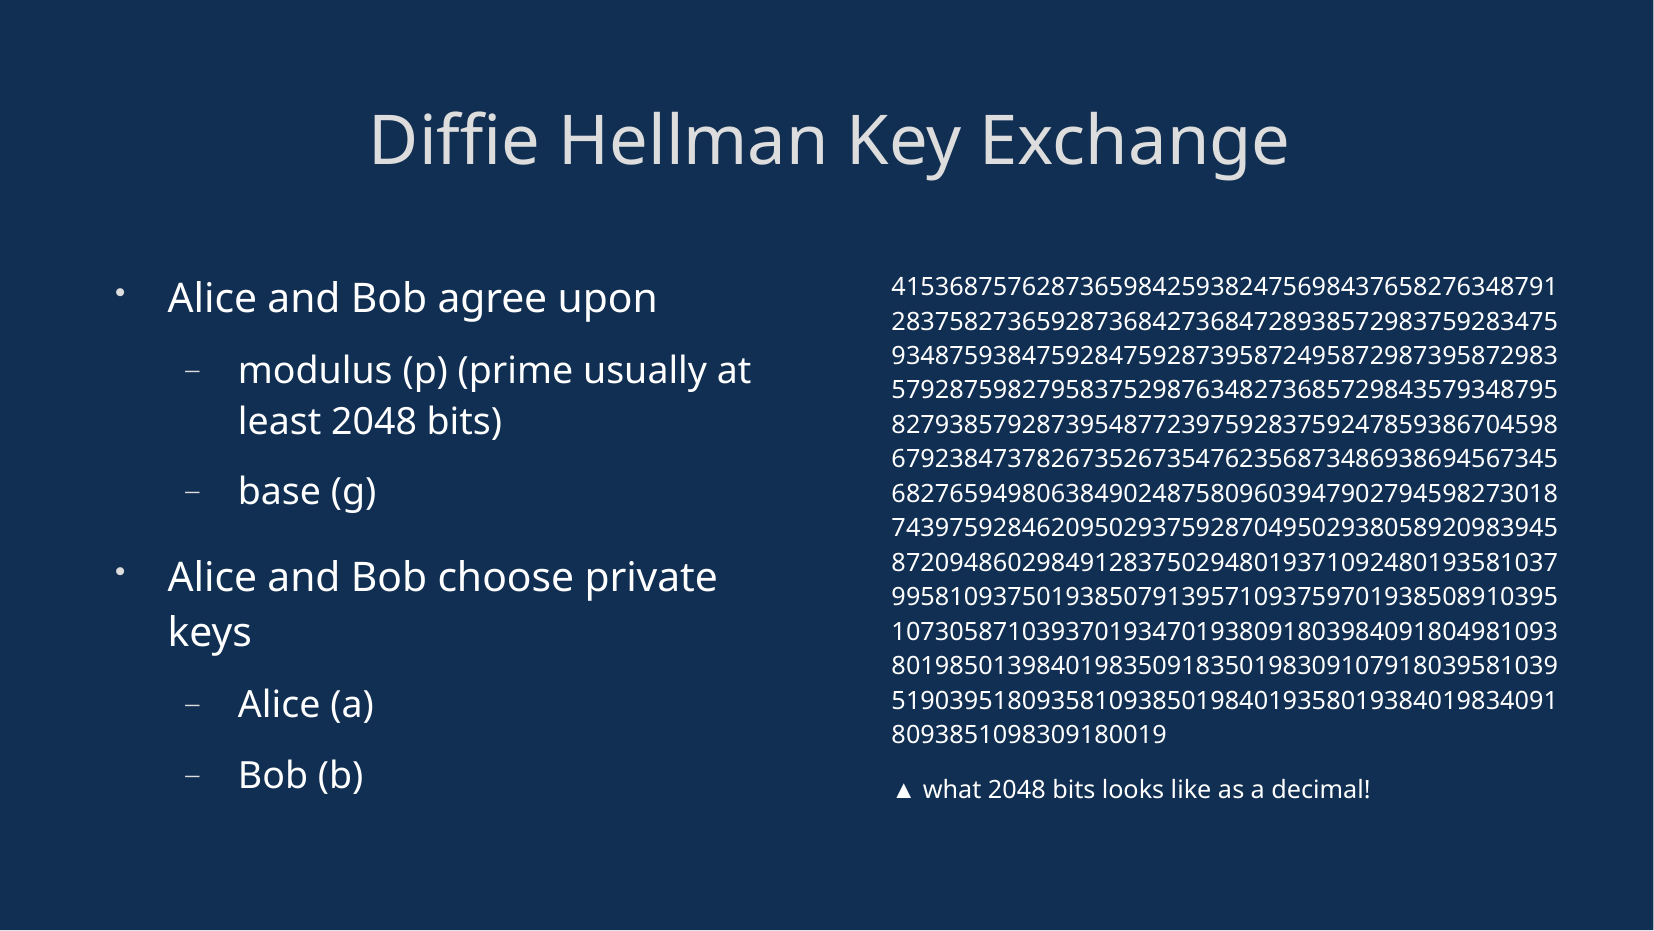

# Diffie Hellman Key Exchange
Alice and Bob agree upon
modulus (p) (prime usually at least 2048 bits)
base (g)
Alice and Bob choose private keys
Alice (a)
Bob (b)
41536875762873659842593824756984376582763487912837582736592873684273684728938572983759283475934875938475928475928739587249587298739587298357928759827958375298763482736857298435793487958279385792873954877239759283759247859386704598679238473782673526735476235687348693869456734568276594980638490248758096039479027945982730187439759284620950293759287049502938058920983945872094860298491283750294801937109248019358103799581093750193850791395710937597019385089103951073058710393701934701938091803984091804981093801985013984019835091835019830910791803958103951903951809358109385019840193580193840198340918093851098309180019
▲ what 2048 bits looks like as a decimal!